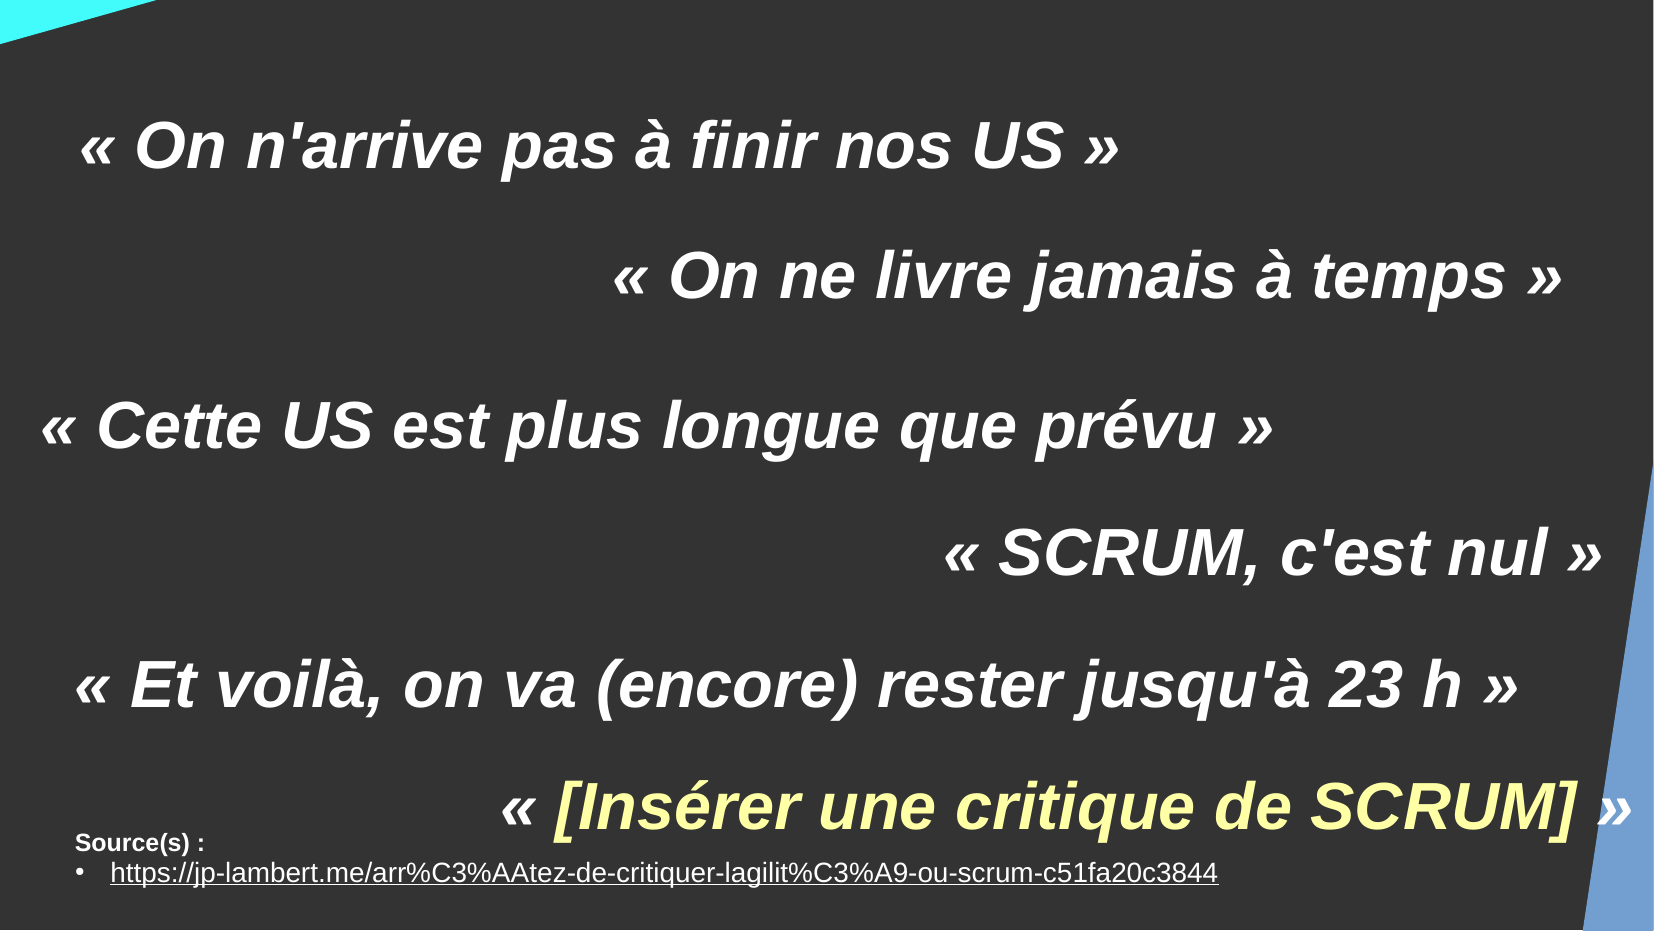

# « On n'arrive pas à finir nos US »
« On ne livre jamais à temps »
« Cette US est plus longue que prévu »
« SCRUM, c'est nul »
« Et voilà, on va (encore) rester jusqu'à 23 h »
« [Insérer une critique de SCRUM] »
Source(s) :
https://jp-lambert.me/arr%C3%AAtez-de-critiquer-lagilit%C3%A9-ou-scrum-c51fa20c3844